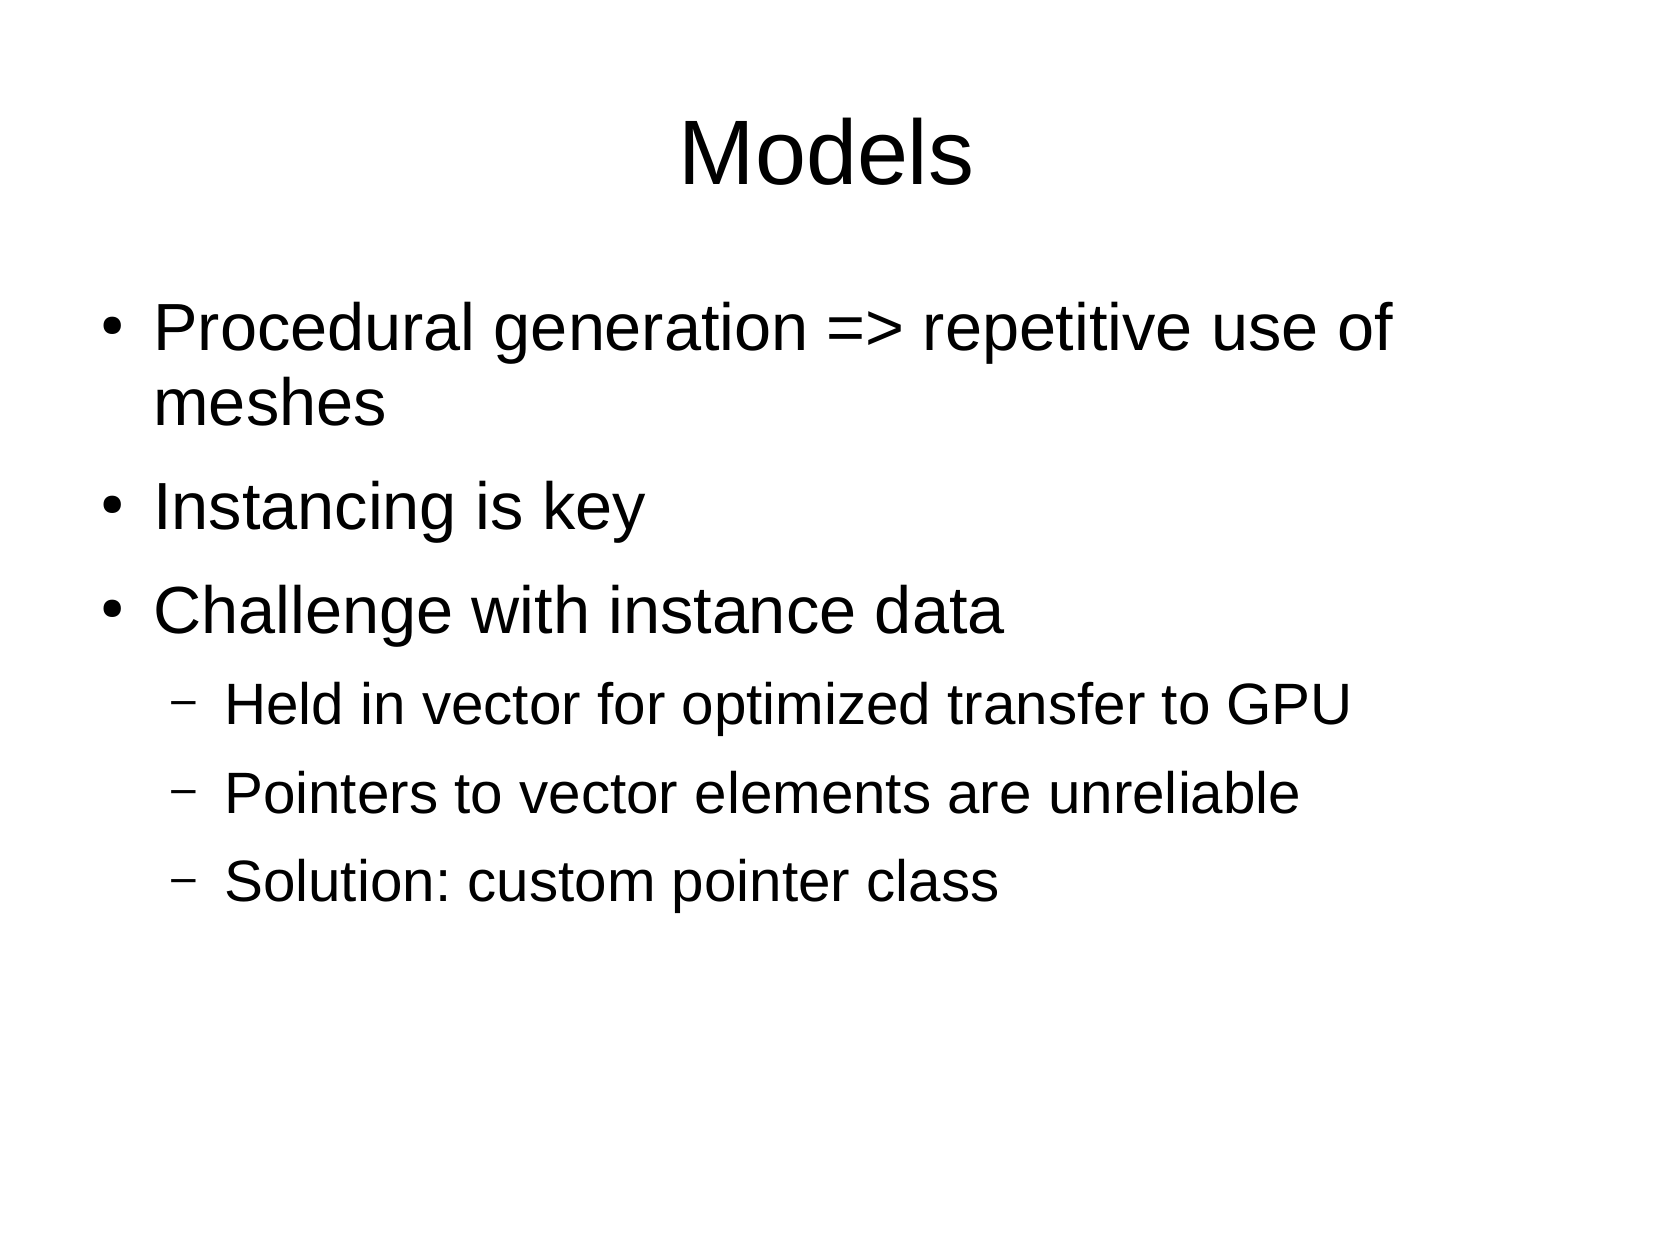

# Models
Procedural generation => repetitive use of meshes
Instancing is key
Challenge with instance data
Held in vector for optimized transfer to GPU
Pointers to vector elements are unreliable
Solution: custom pointer class